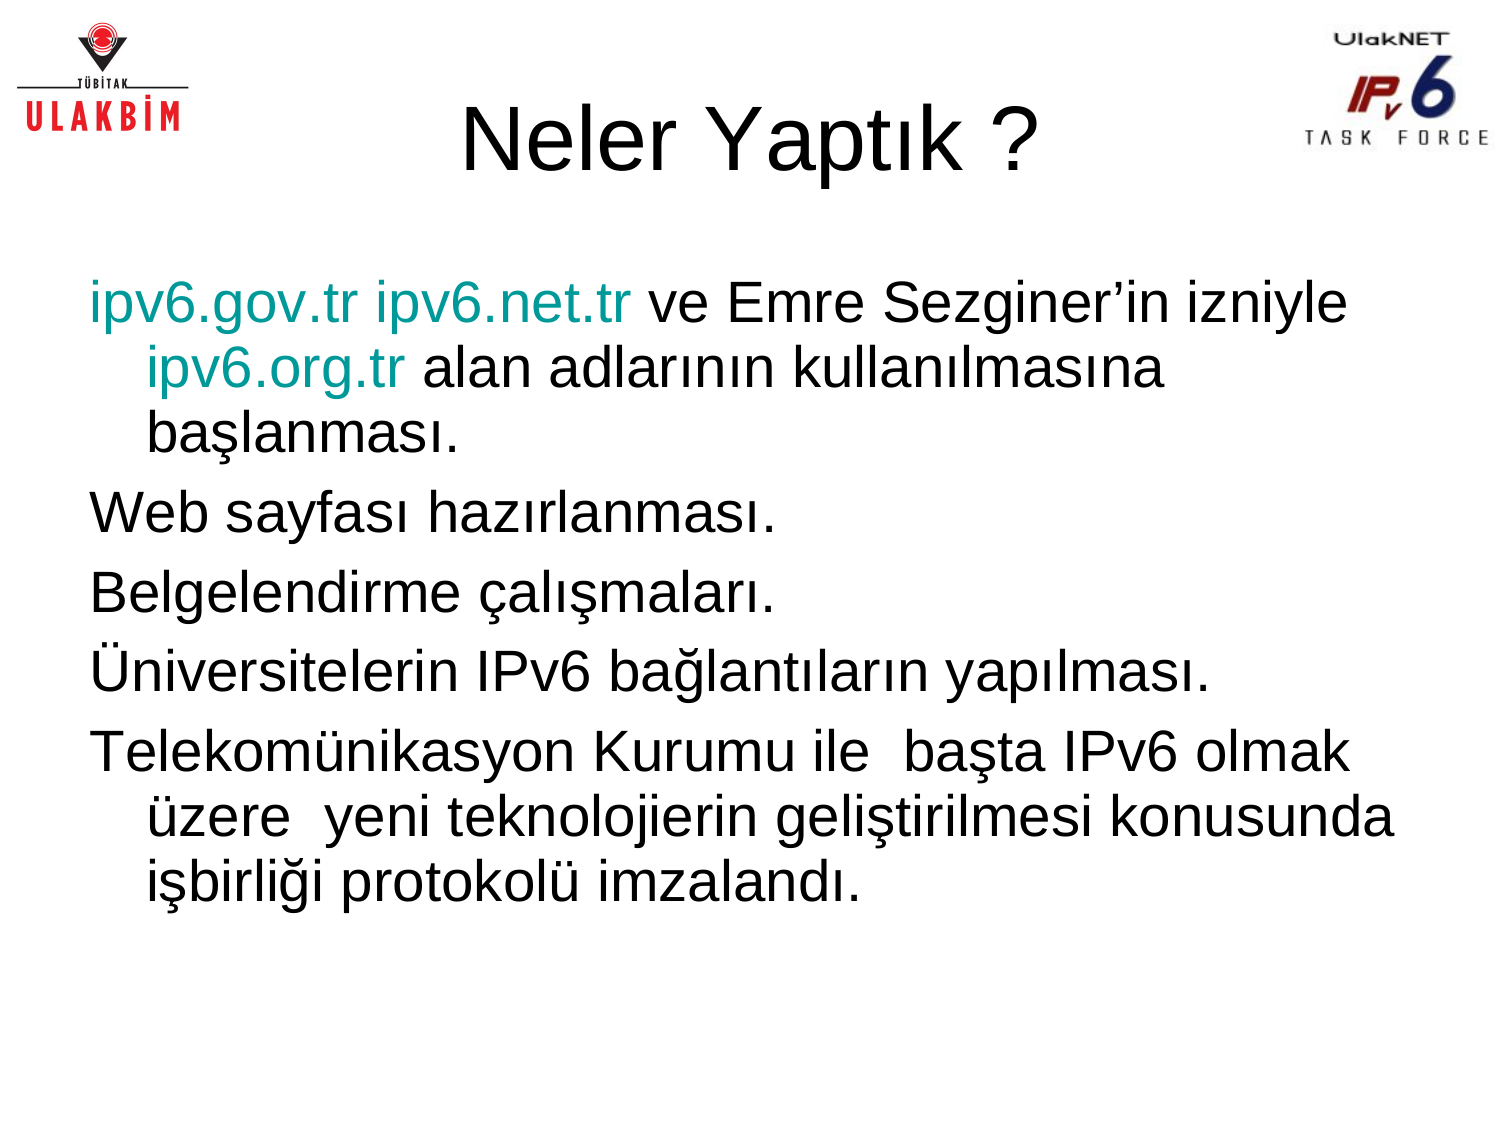

# Neler Yaptık ?
ipv6.gov.tr ipv6.net.tr ve Emre Sezginer’in izniyle ipv6.org.tr alan adlarının kullanılmasına başlanması.
Web sayfası hazırlanması.
Belgelendirme çalışmaları.
Üniversitelerin IPv6 bağlantıların yapılması.
Telekomünikasyon Kurumu ile başta IPv6 olmak üzere yeni teknolojierin geliştirilmesi konusunda işbirliği protokolü imzalandı.